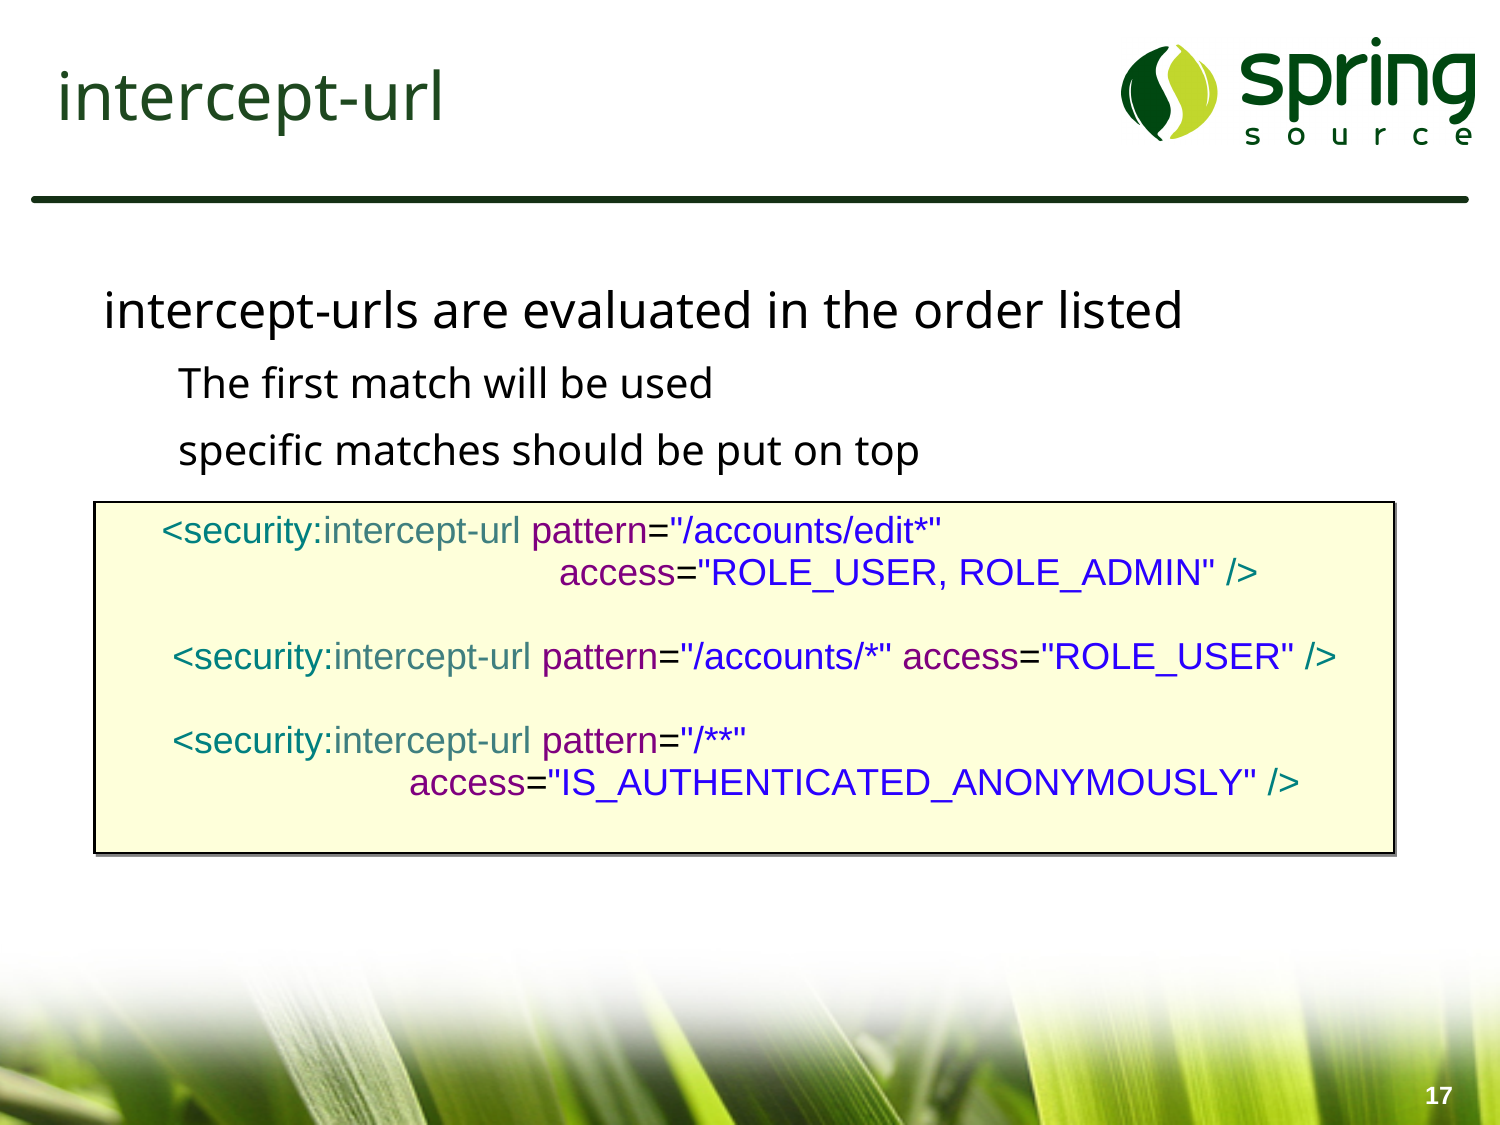

# intercept-url
intercept-urls are evaluated in the order listed
The first match will be used
specific matches should be put on top
 <security:intercept-url pattern="/accounts/edit*"
			access="ROLE_USER, ROLE_ADMIN" />
 <security:intercept-url pattern="/accounts/*" access="ROLE_USER" />
 <security:intercept-url pattern="/**"
		access="IS_AUTHENTICATED_ANONYMOUSLY" />